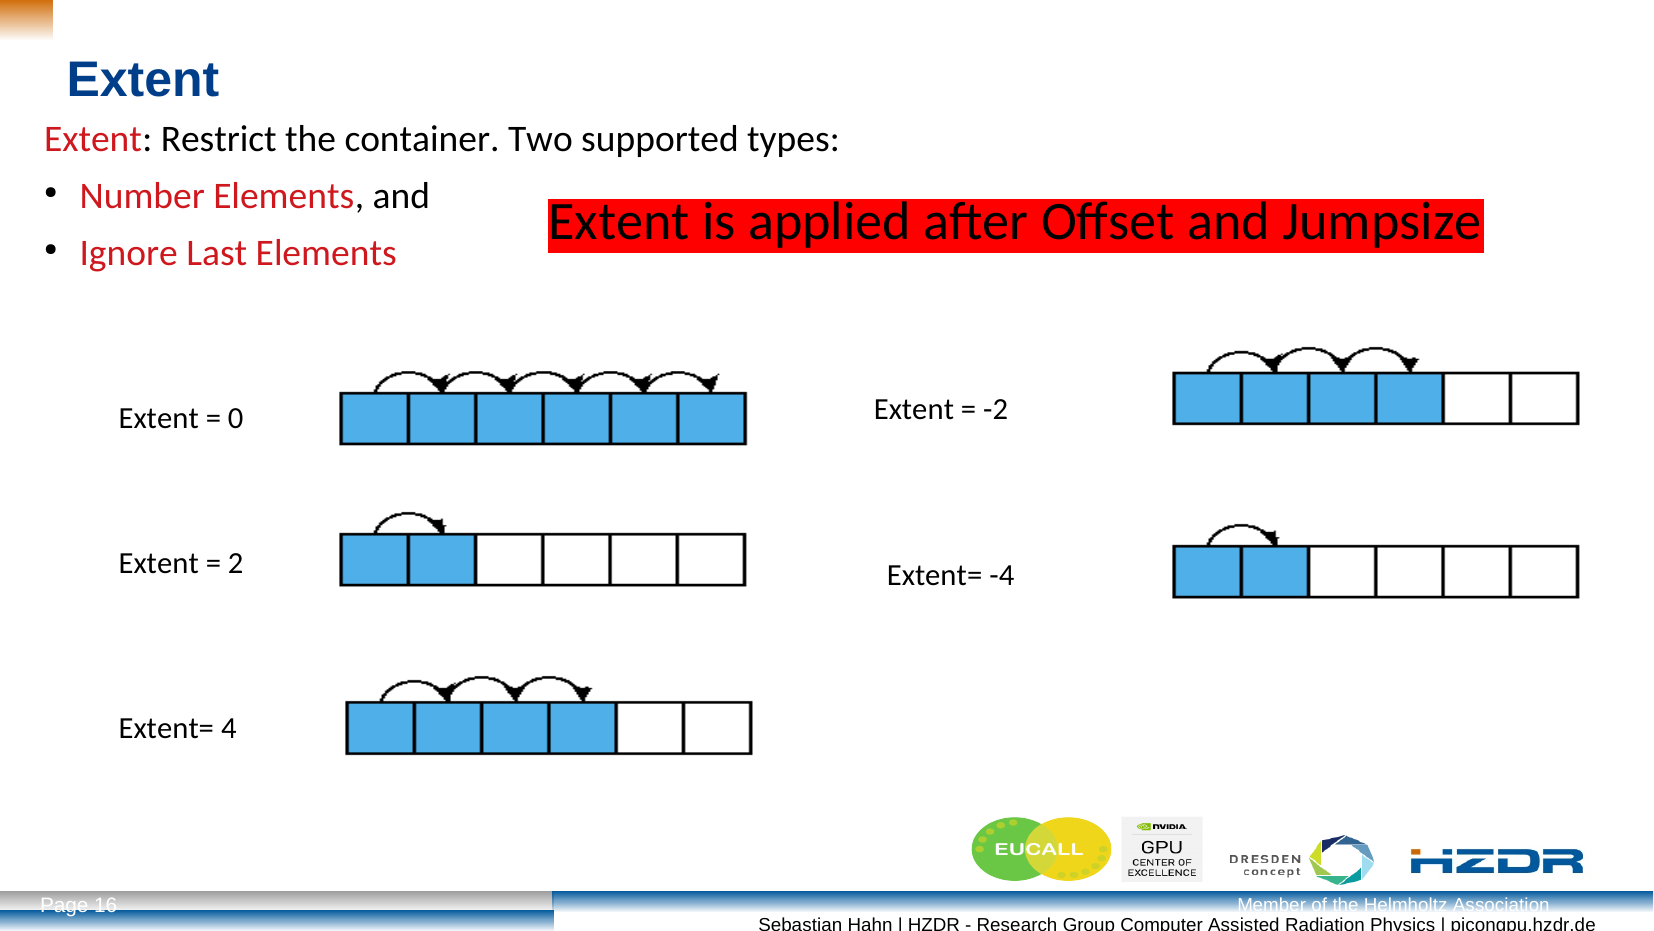

# Extent
Extent: Restrict the container. Two supported types:
Number Elements, and
Ignore Last Elements
Extent is applied after Offset and Jumpsize
Extent = -2
Extent = 0
Extent = 2
Extent= -4
Extent= 4